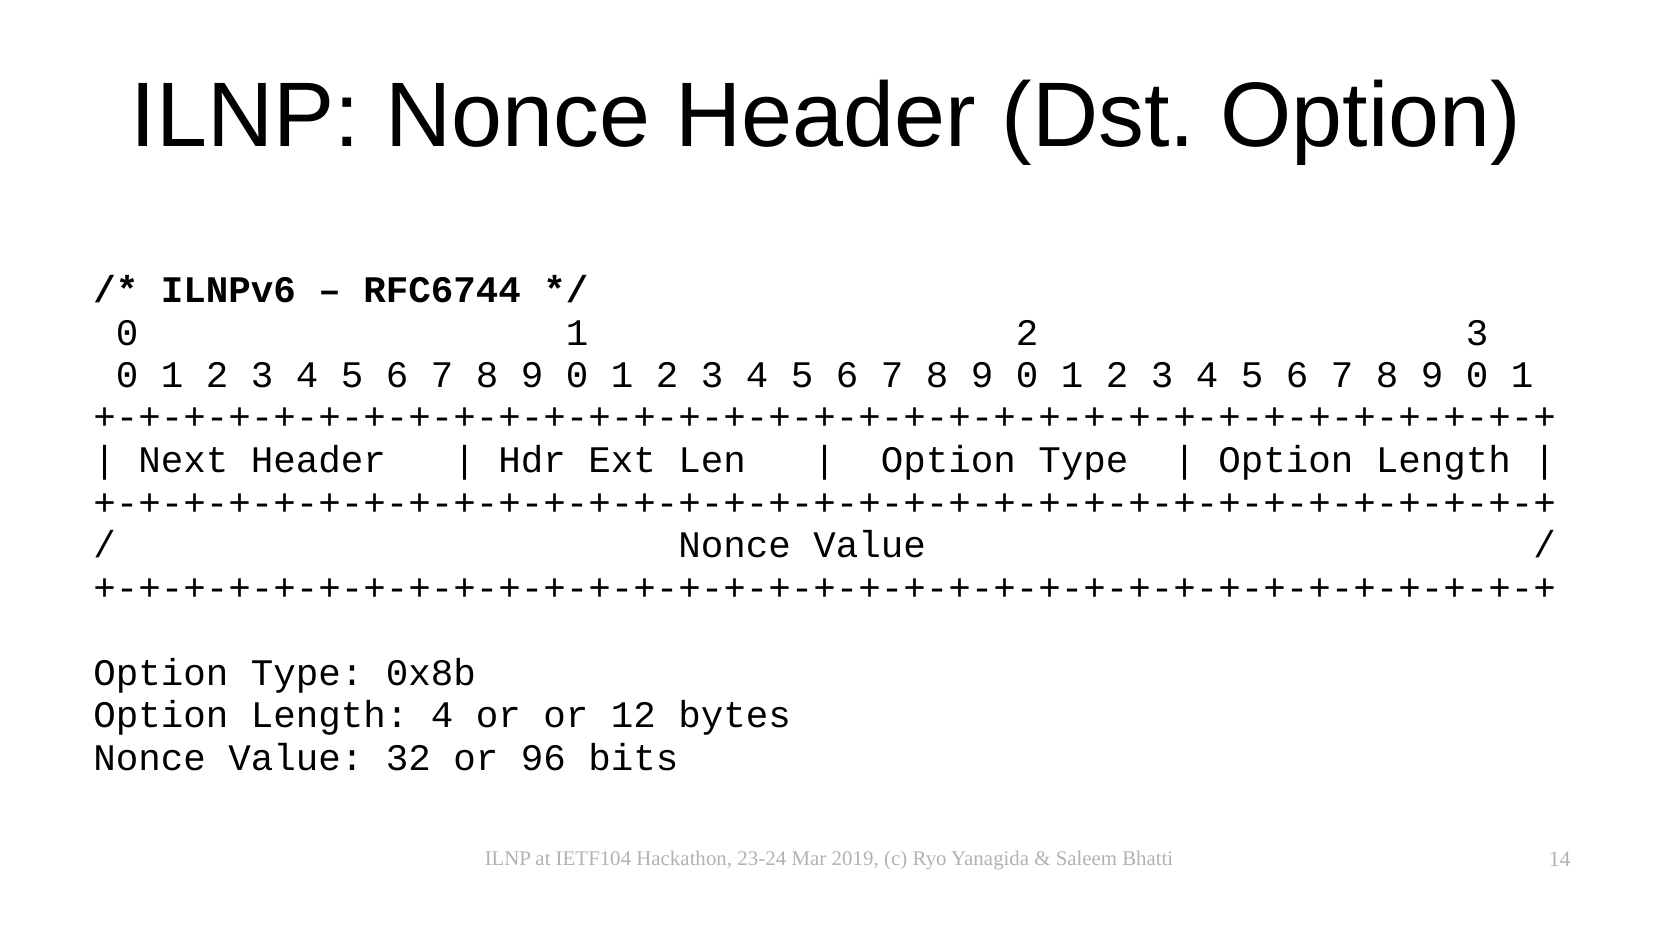

# ILNP: Nonce Header (Dst. Option)
/* ILNPv6 – RFC6744 */
 0 1 2 3
 0 1 2 3 4 5 6 7 8 9 0 1 2 3 4 5 6 7 8 9 0 1 2 3 4 5 6 7 8 9 0 1
+-+-+-+-+-+-+-+-+-+-+-+-+-+-+-+-+-+-+-+-+-+-+-+-+-+-+-+-+-+-+-+-+
| Next Header | Hdr Ext Len | Option Type | Option Length |
+-+-+-+-+-+-+-+-+-+-+-+-+-+-+-+-+-+-+-+-+-+-+-+-+-+-+-+-+-+-+-+-+
/ Nonce Value /
+-+-+-+-+-+-+-+-+-+-+-+-+-+-+-+-+-+-+-+-+-+-+-+-+-+-+-+-+-+-+-+-+
Option Type: 0x8b
Option Length: 4 or or 12 bytes
Nonce Value: 32 or 96 bits
ILNP at IETF104 Hackathon, 23-24 Mar 2019, (c) Ryo Yanagida & Saleem Bhatti
14